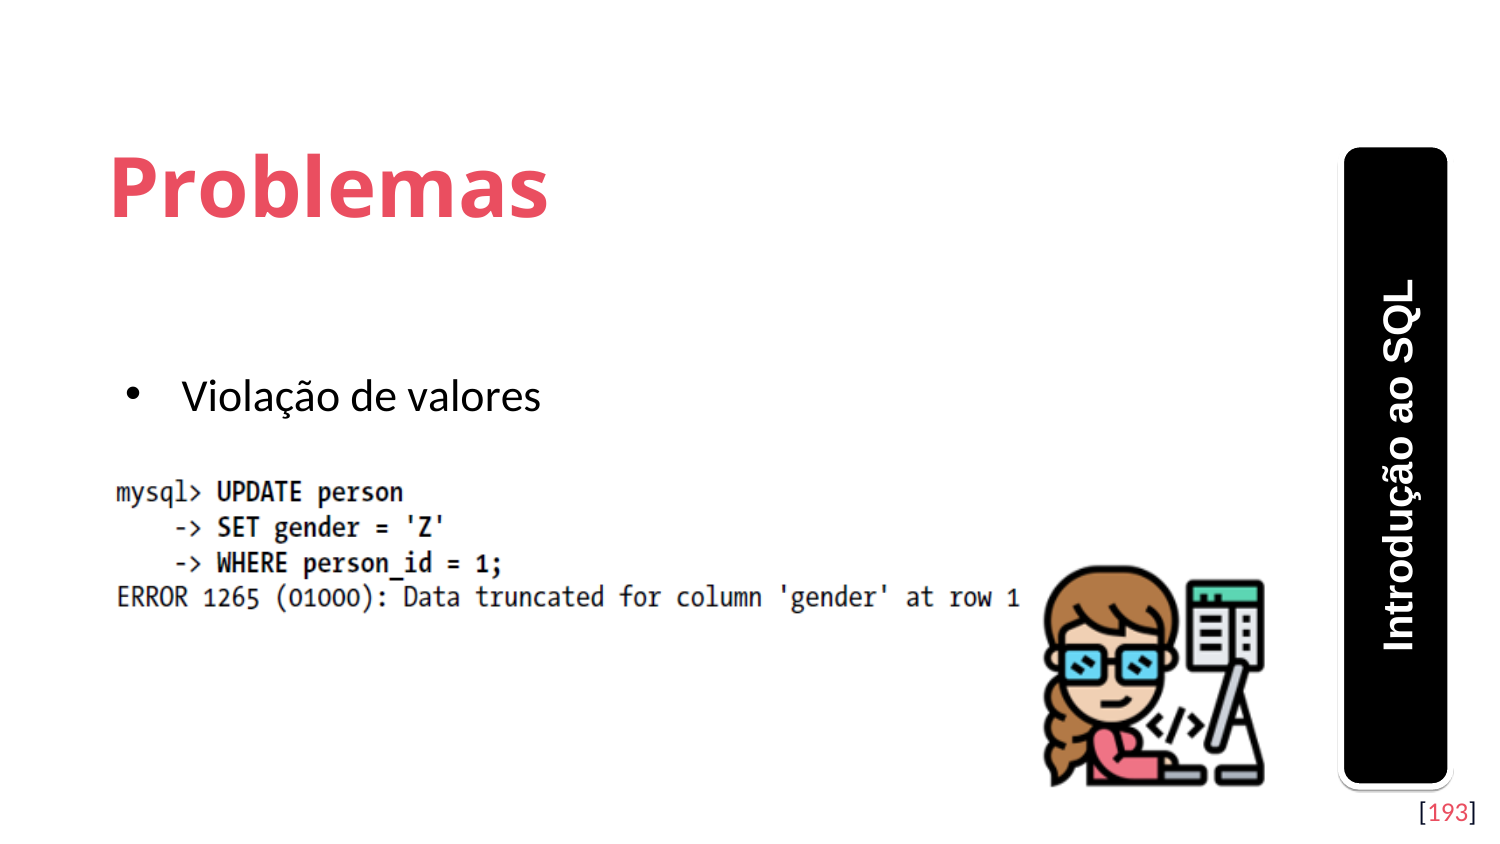

Problemas
Violação de valores
Introdução ao SQL